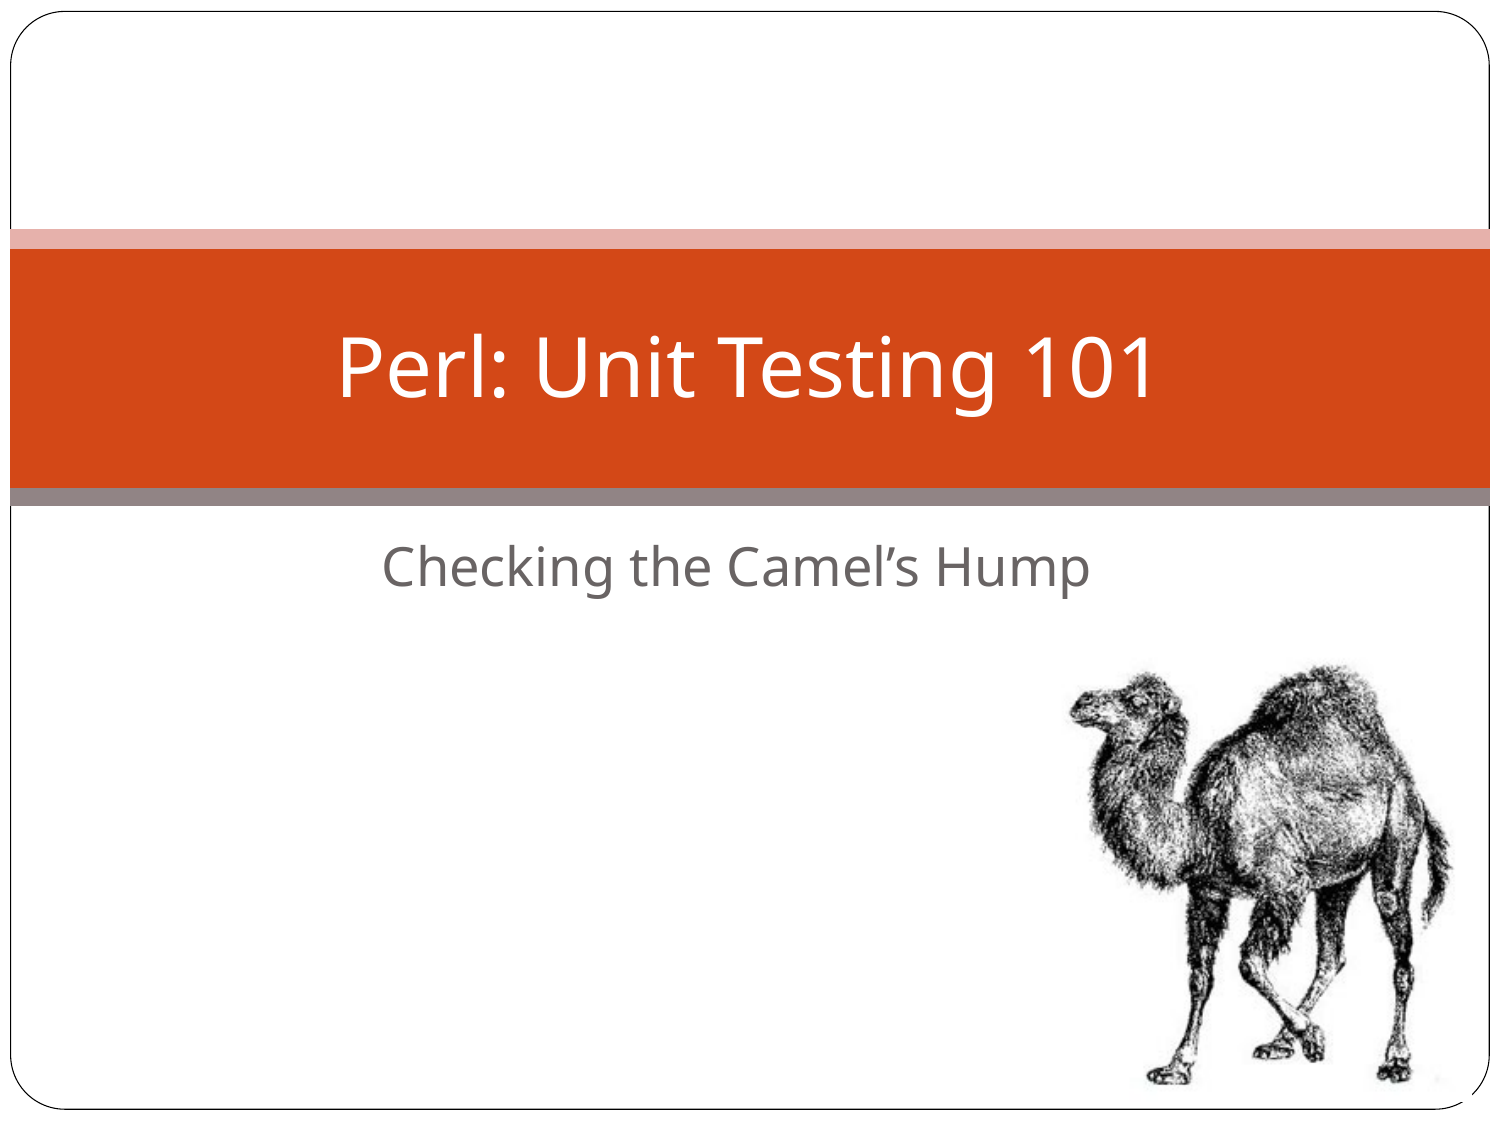

Perl: Unit Testing 101
# Checking the Camel’s Hump